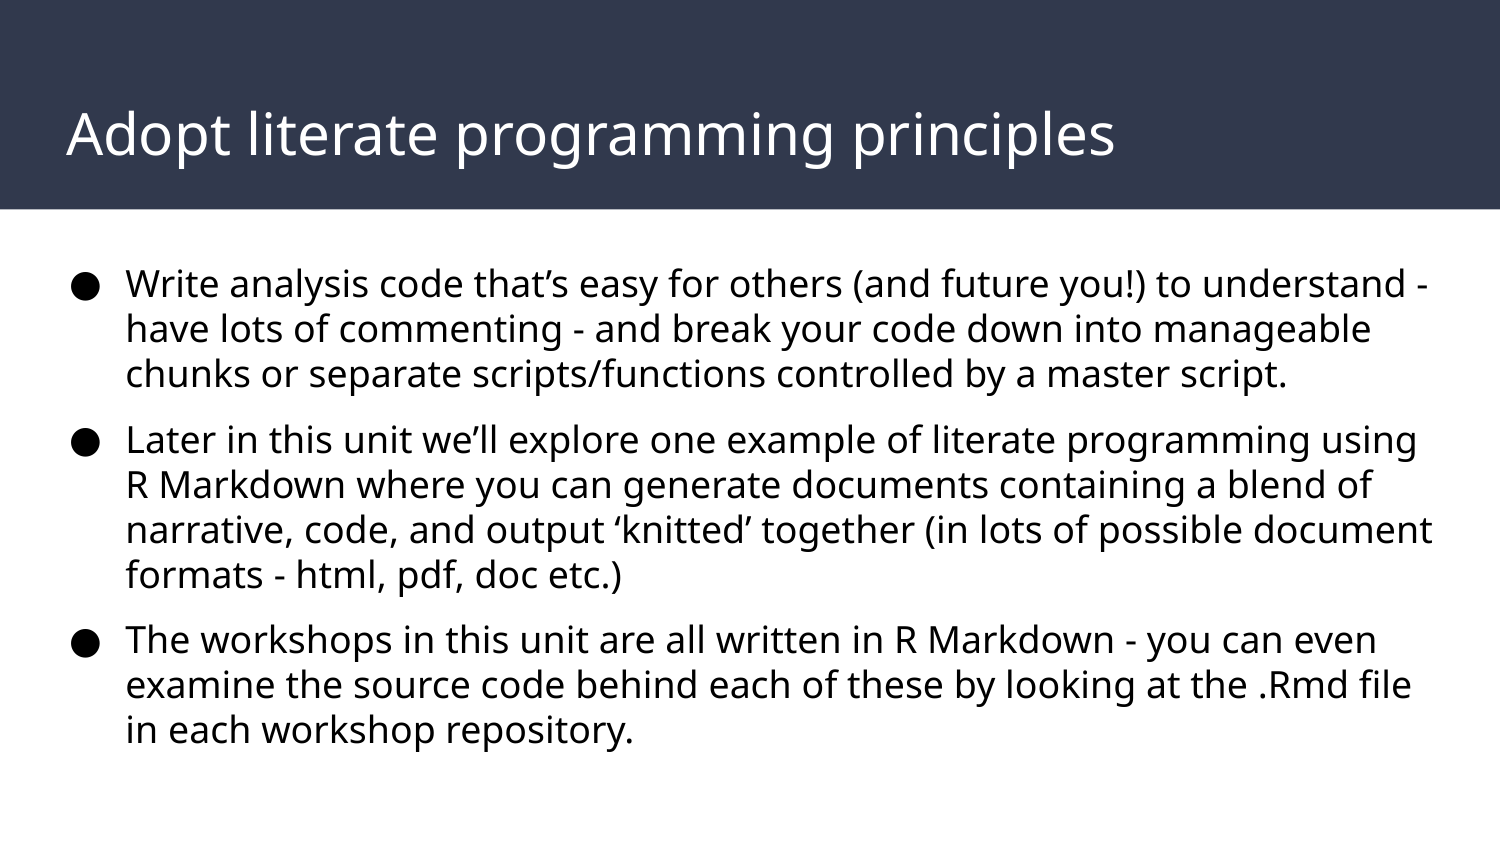

# Adopt literate programming principles
Write analysis code that’s easy for others (and future you!) to understand - have lots of commenting - and break your code down into manageable chunks or separate scripts/functions controlled by a master script.
Later in this unit we’ll explore one example of literate programming using R Markdown where you can generate documents containing a blend of narrative, code, and output ‘knitted’ together (in lots of possible document formats - html, pdf, doc etc.)
The workshops in this unit are all written in R Markdown - you can even examine the source code behind each of these by looking at the .Rmd file in each workshop repository.